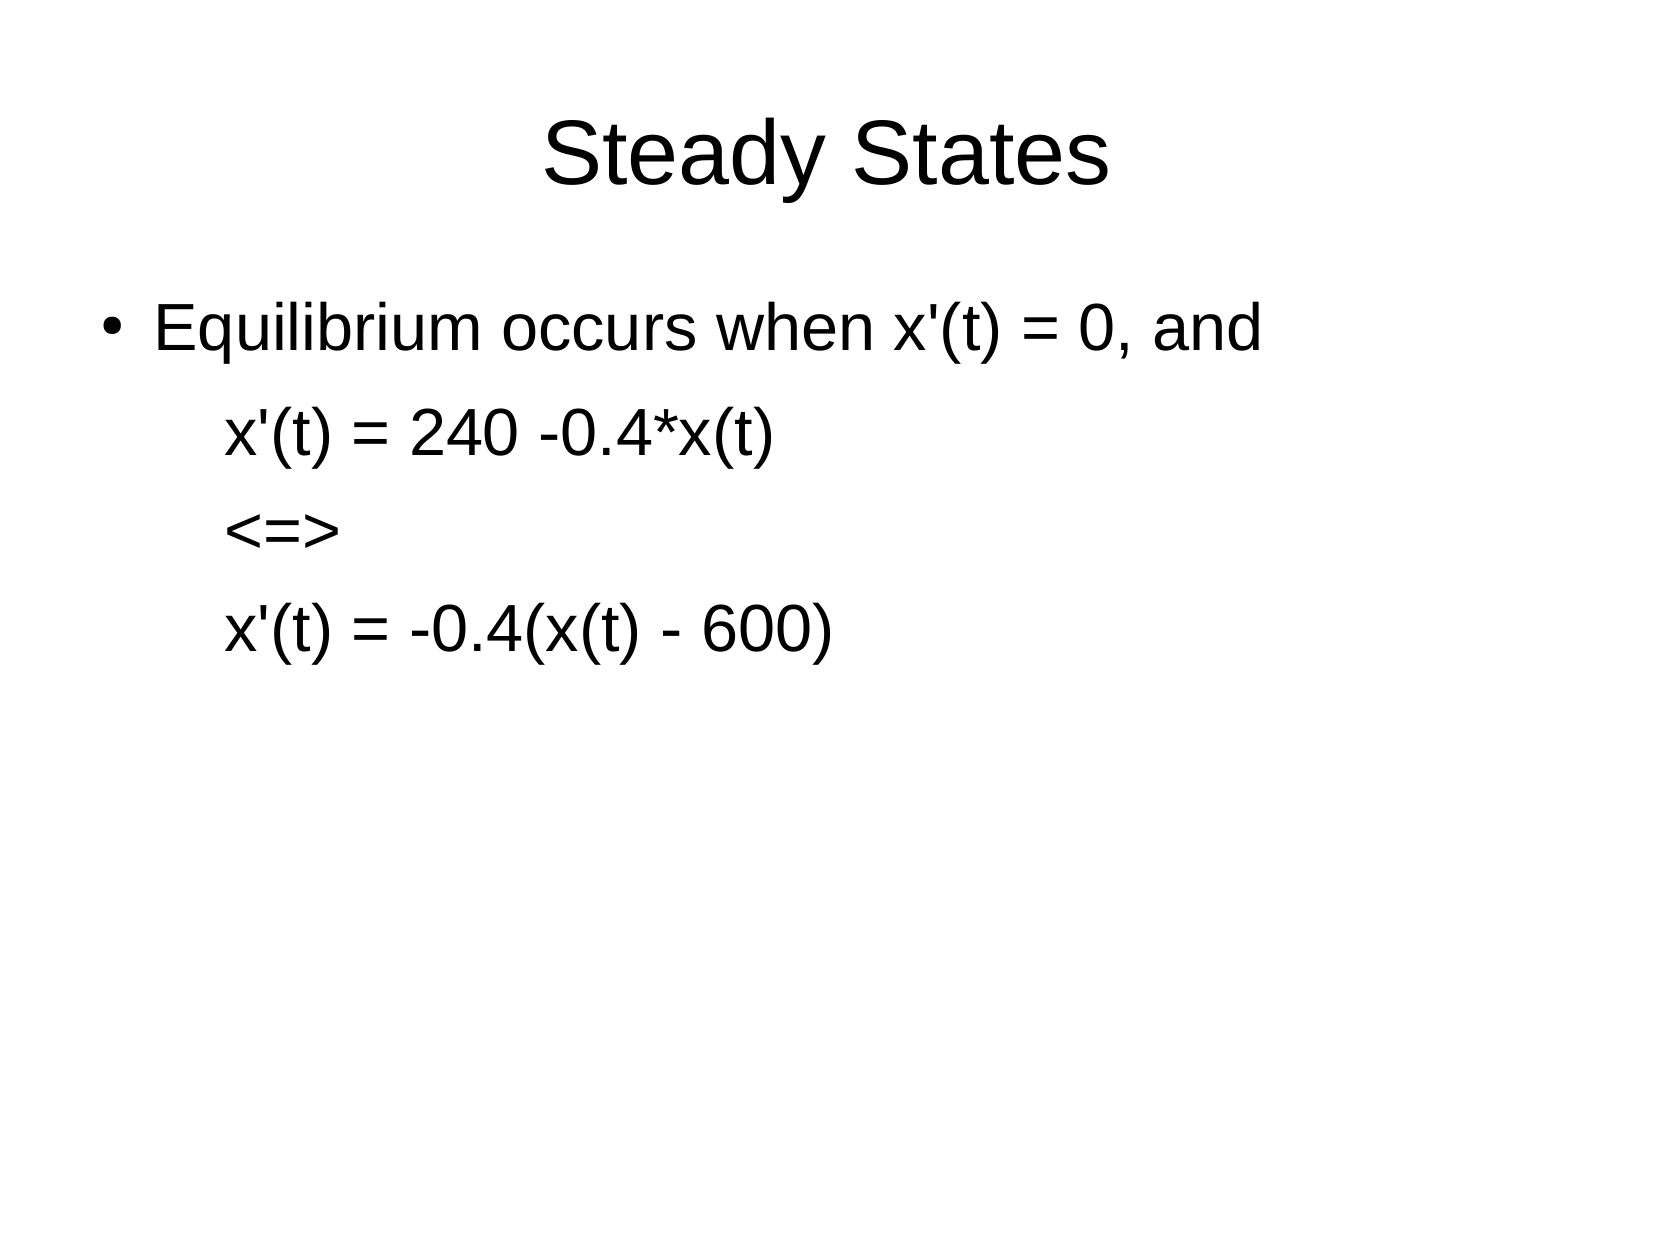

# Steady States
Equilibrium occurs when x'(t) = 0, and
x'(t) = 240 -0.4*x(t)
<=>
x'(t) = -0.4(x(t) - 600)